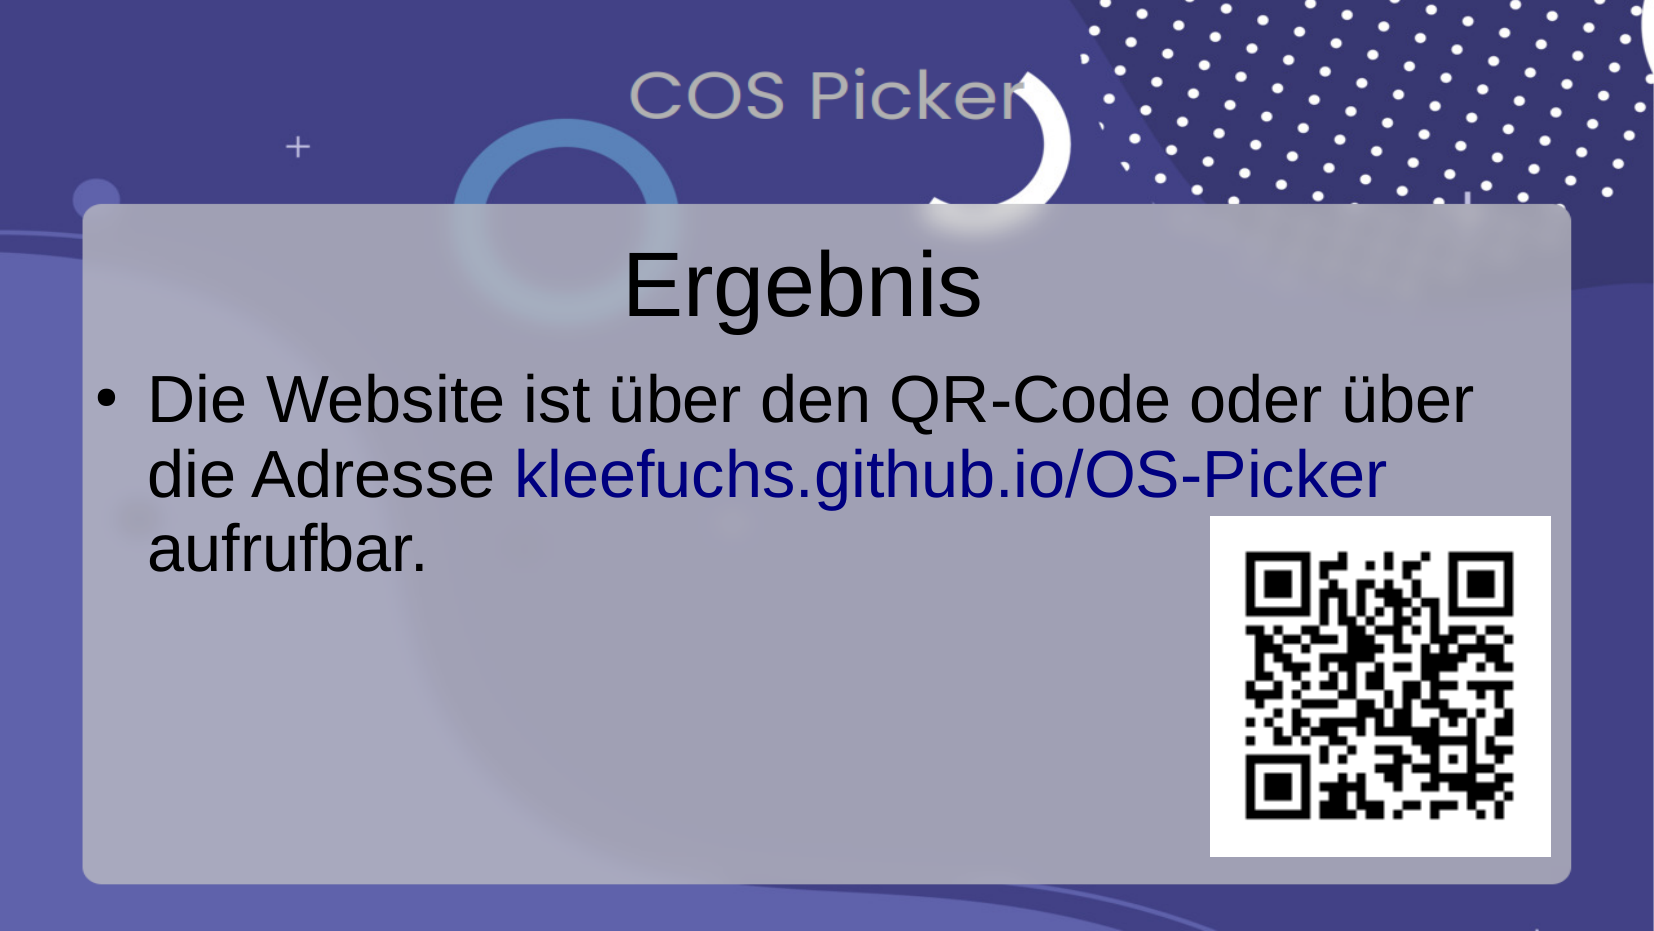

# Ergebnis
Die Website ist über den QR-Code oder über die Adresse kleefuchs.github.io/OS-Picker aufrufbar.